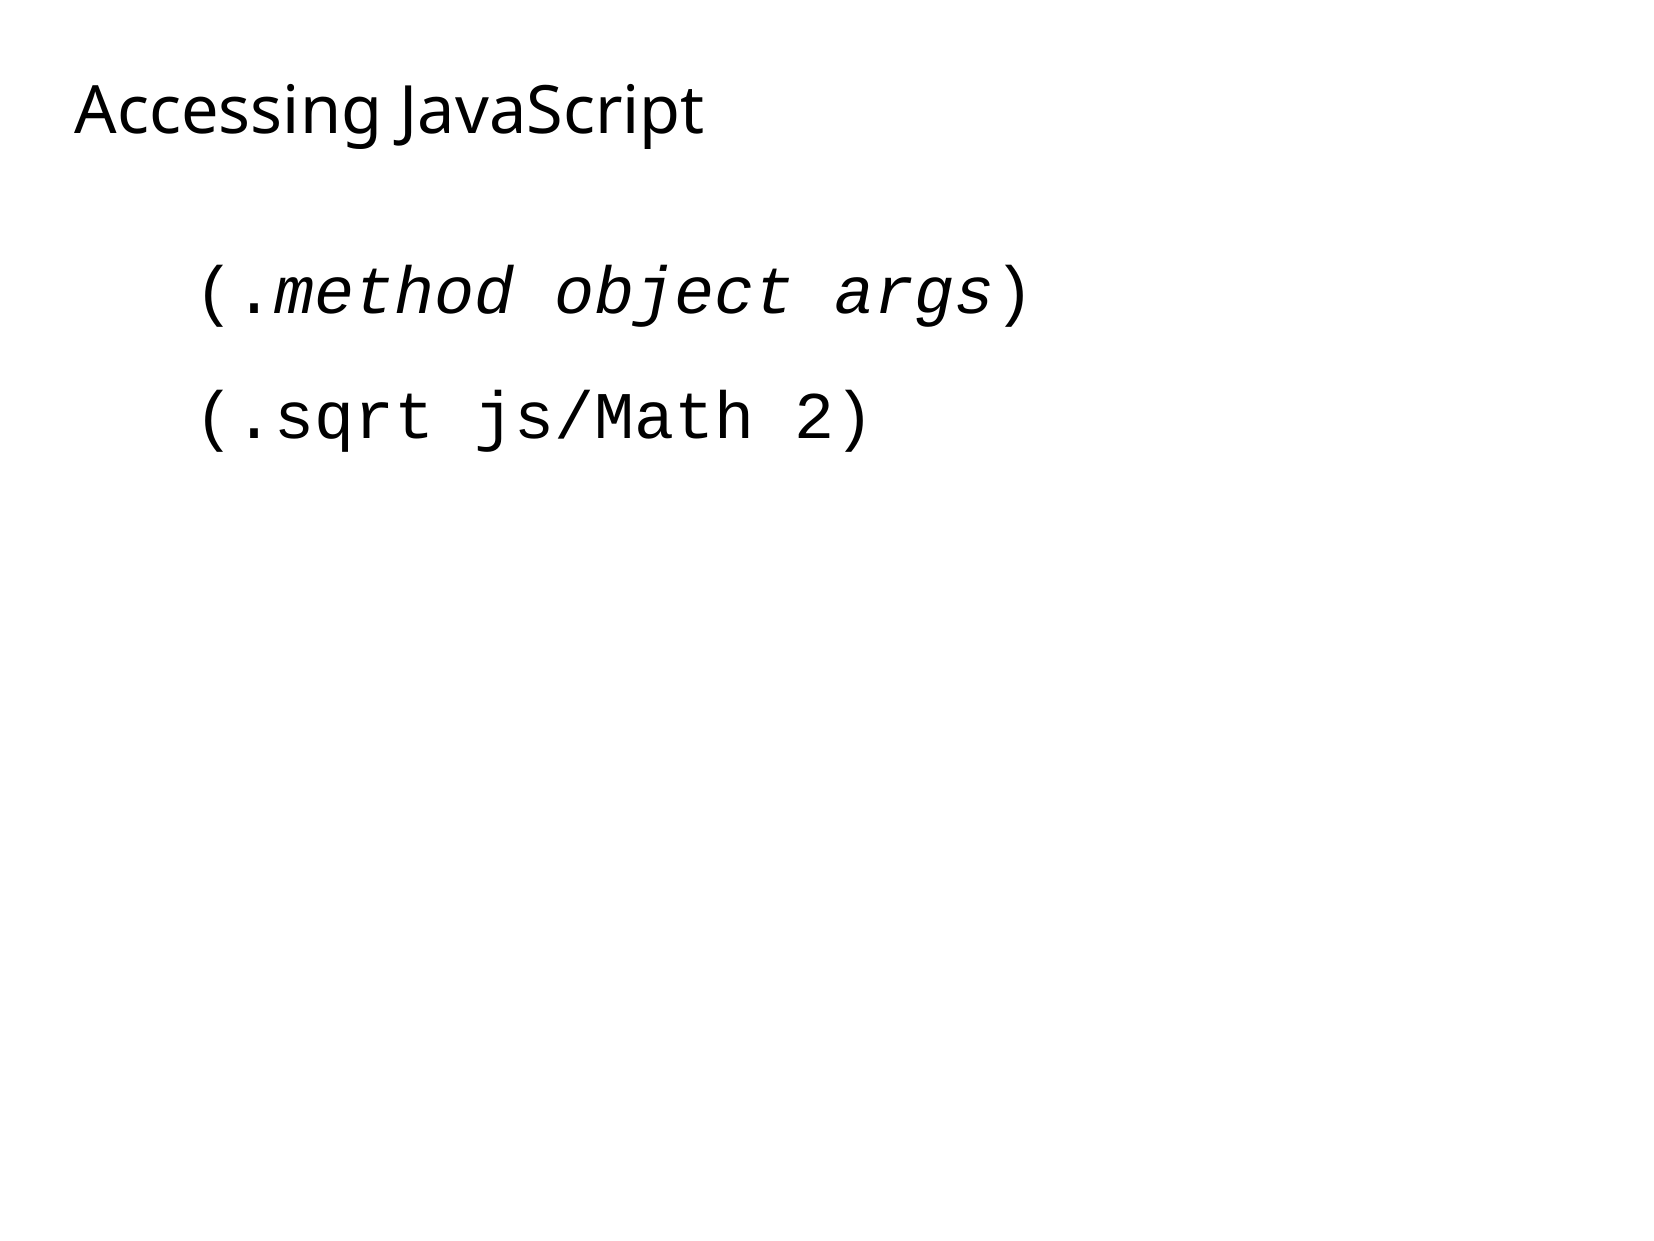

Accessing JavaScript
(.method object args)
(.sqrt js/Math 2)